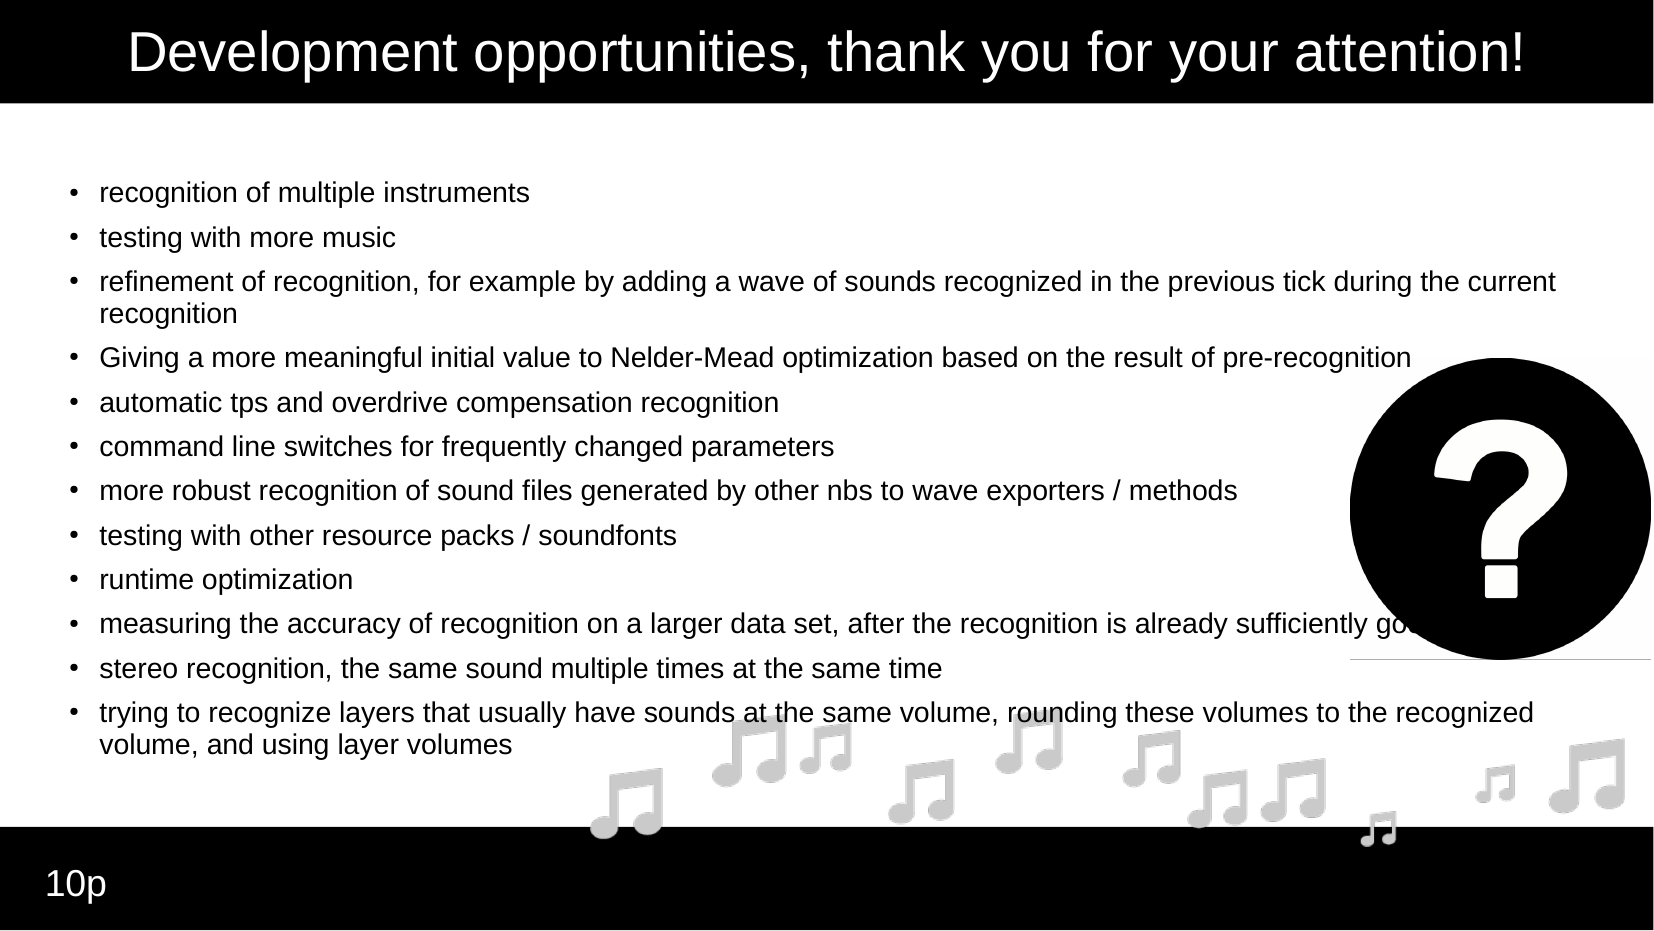

# Development opportunities, thank you for your attention!
recognition of multiple instruments
testing with more music
refinement of recognition, for example by adding a wave of sounds recognized in the previous tick during the current recognition
Giving a more meaningful initial value to Nelder-Mead optimization based on the result of pre-recognition
automatic tps and overdrive compensation recognition
command line switches for frequently changed parameters
more robust recognition of sound files generated by other nbs to wave exporters / methods
testing with other resource packs / soundfonts
runtime optimization
measuring the accuracy of recognition on a larger data set, after the recognition is already sufficiently good
stereo recognition, the same sound multiple times at the same time
trying to recognize layers that usually have sounds at the same volume, rounding these volumes to the recognized volume, and using layer volumes
10p